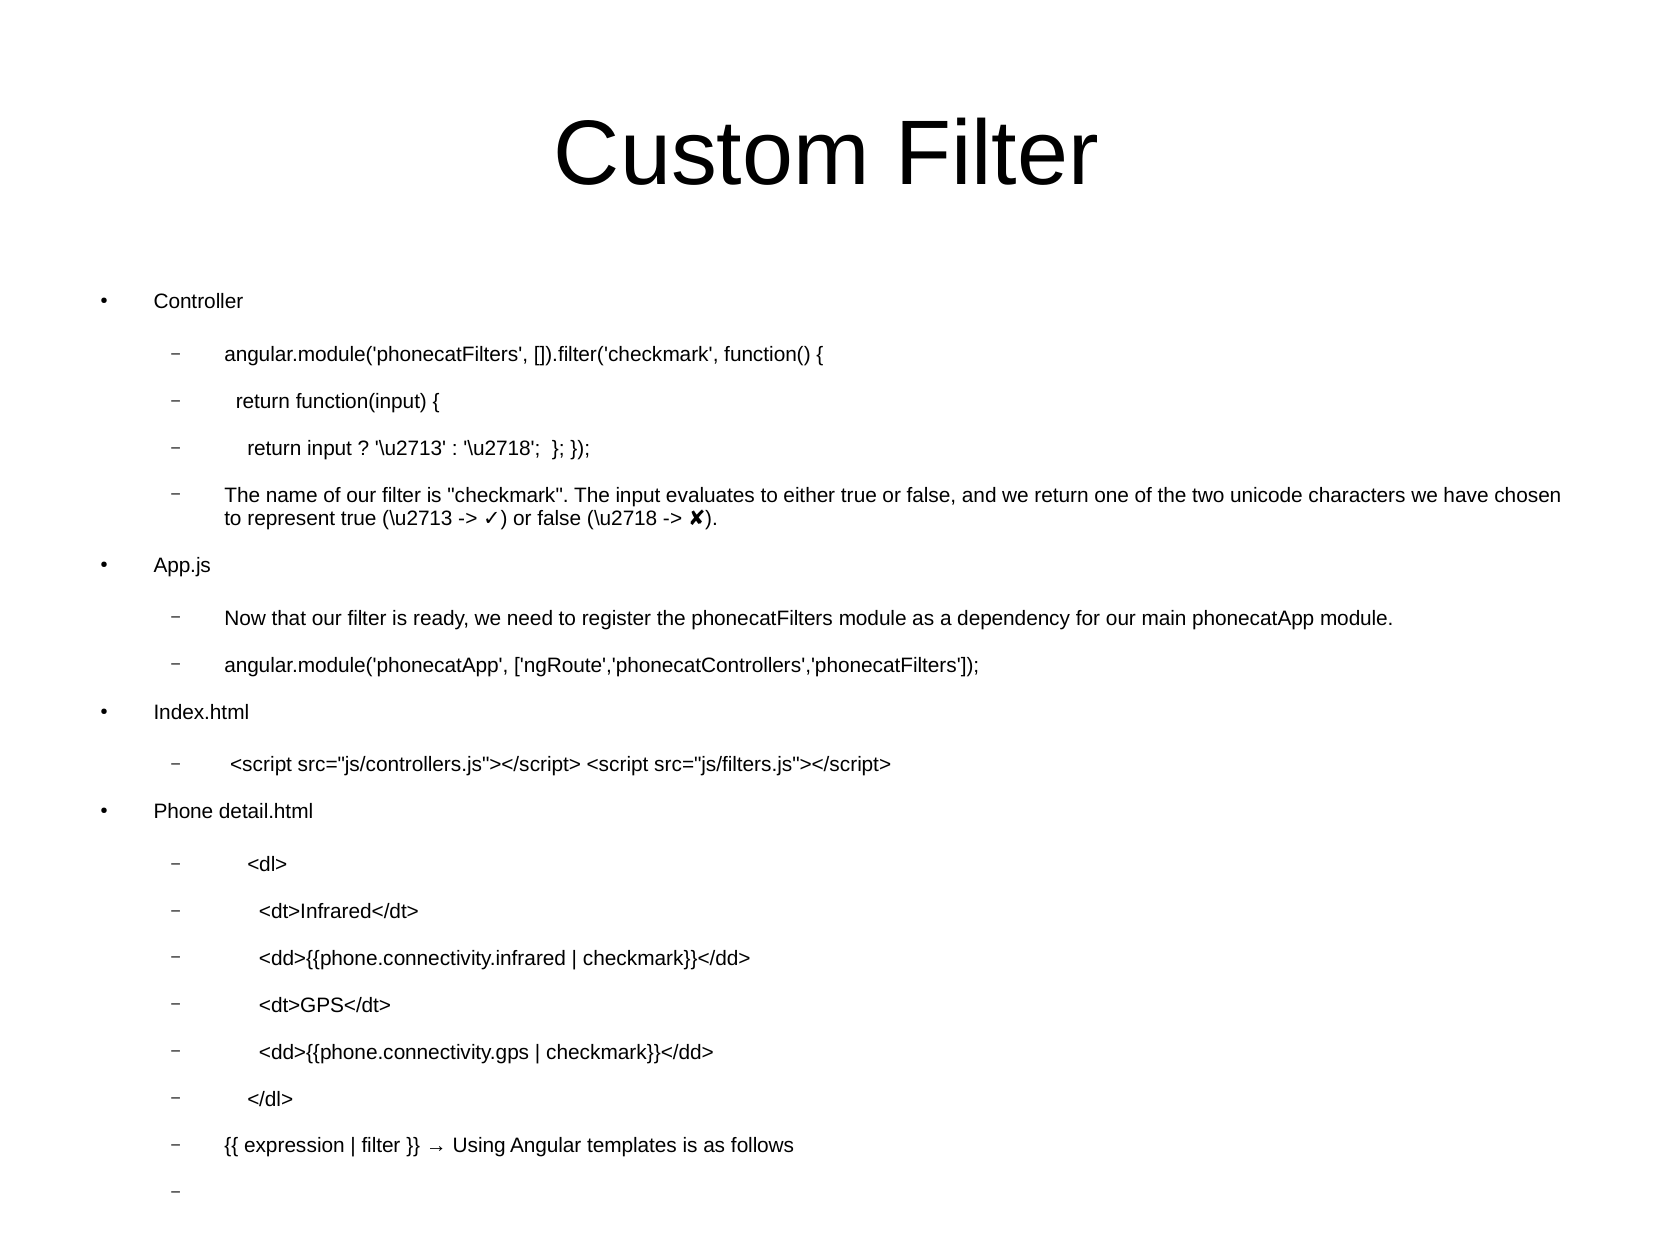

# Custom Filter
Controller
angular.module('phonecatFilters', []).filter('checkmark', function() {
 return function(input) {
 return input ? '\u2713' : '\u2718'; }; });
The name of our filter is "checkmark". The input evaluates to either true or false, and we return one of the two unicode characters we have chosen to represent true (\u2713 -> ✓) or false (\u2718 -> ✘).
App.js
Now that our filter is ready, we need to register the phonecatFilters module as a dependency for our main phonecatApp module.
angular.module('phonecatApp', ['ngRoute','phonecatControllers','phonecatFilters']);
Index.html
 <script src="js/controllers.js"></script> <script src="js/filters.js"></script>
Phone detail.html
 <dl>
 <dt>Infrared</dt>
 <dd>{{phone.connectivity.infrared | checkmark}}</dd>
 <dt>GPS</dt>
 <dd>{{phone.connectivity.gps | checkmark}}</dd>
 </dl>
{{ expression | filter }} → Using Angular templates is as follows